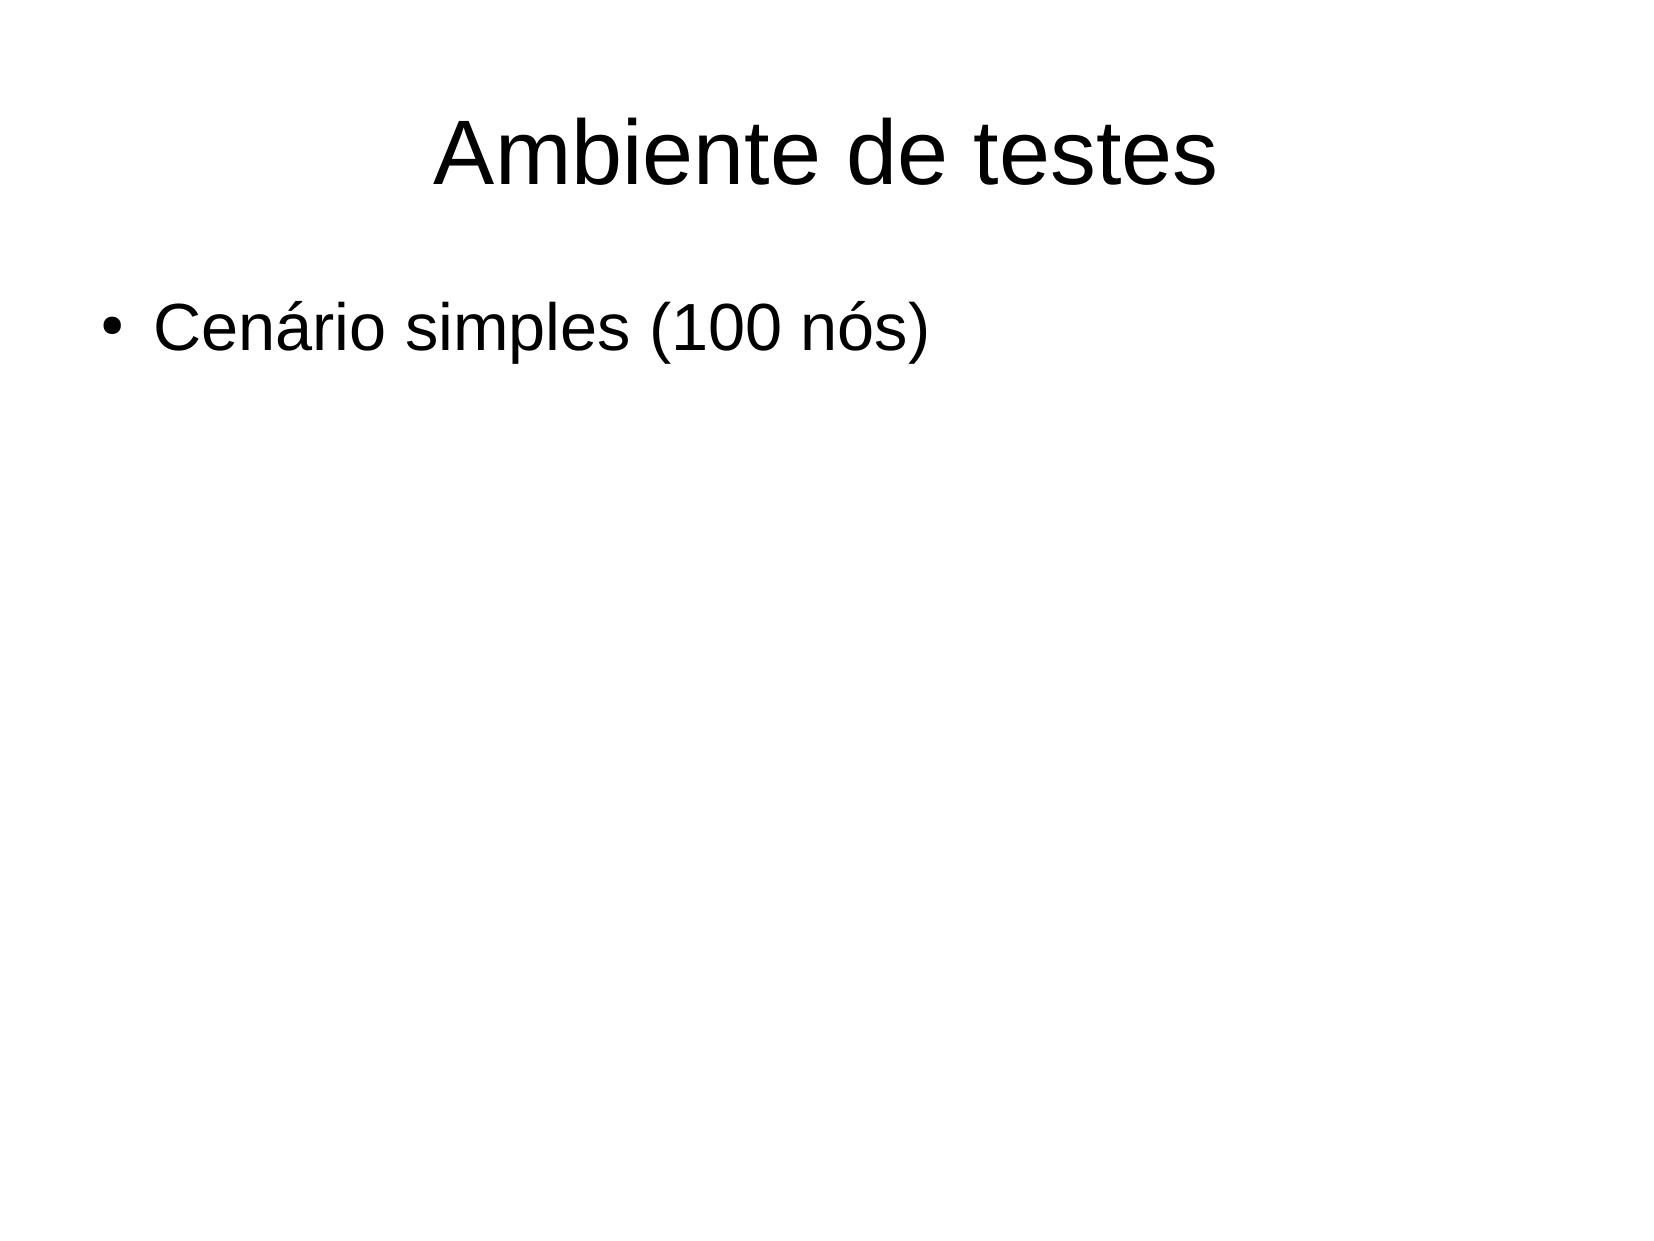

# Ambiente de testes
Cenário simples (100 nós)